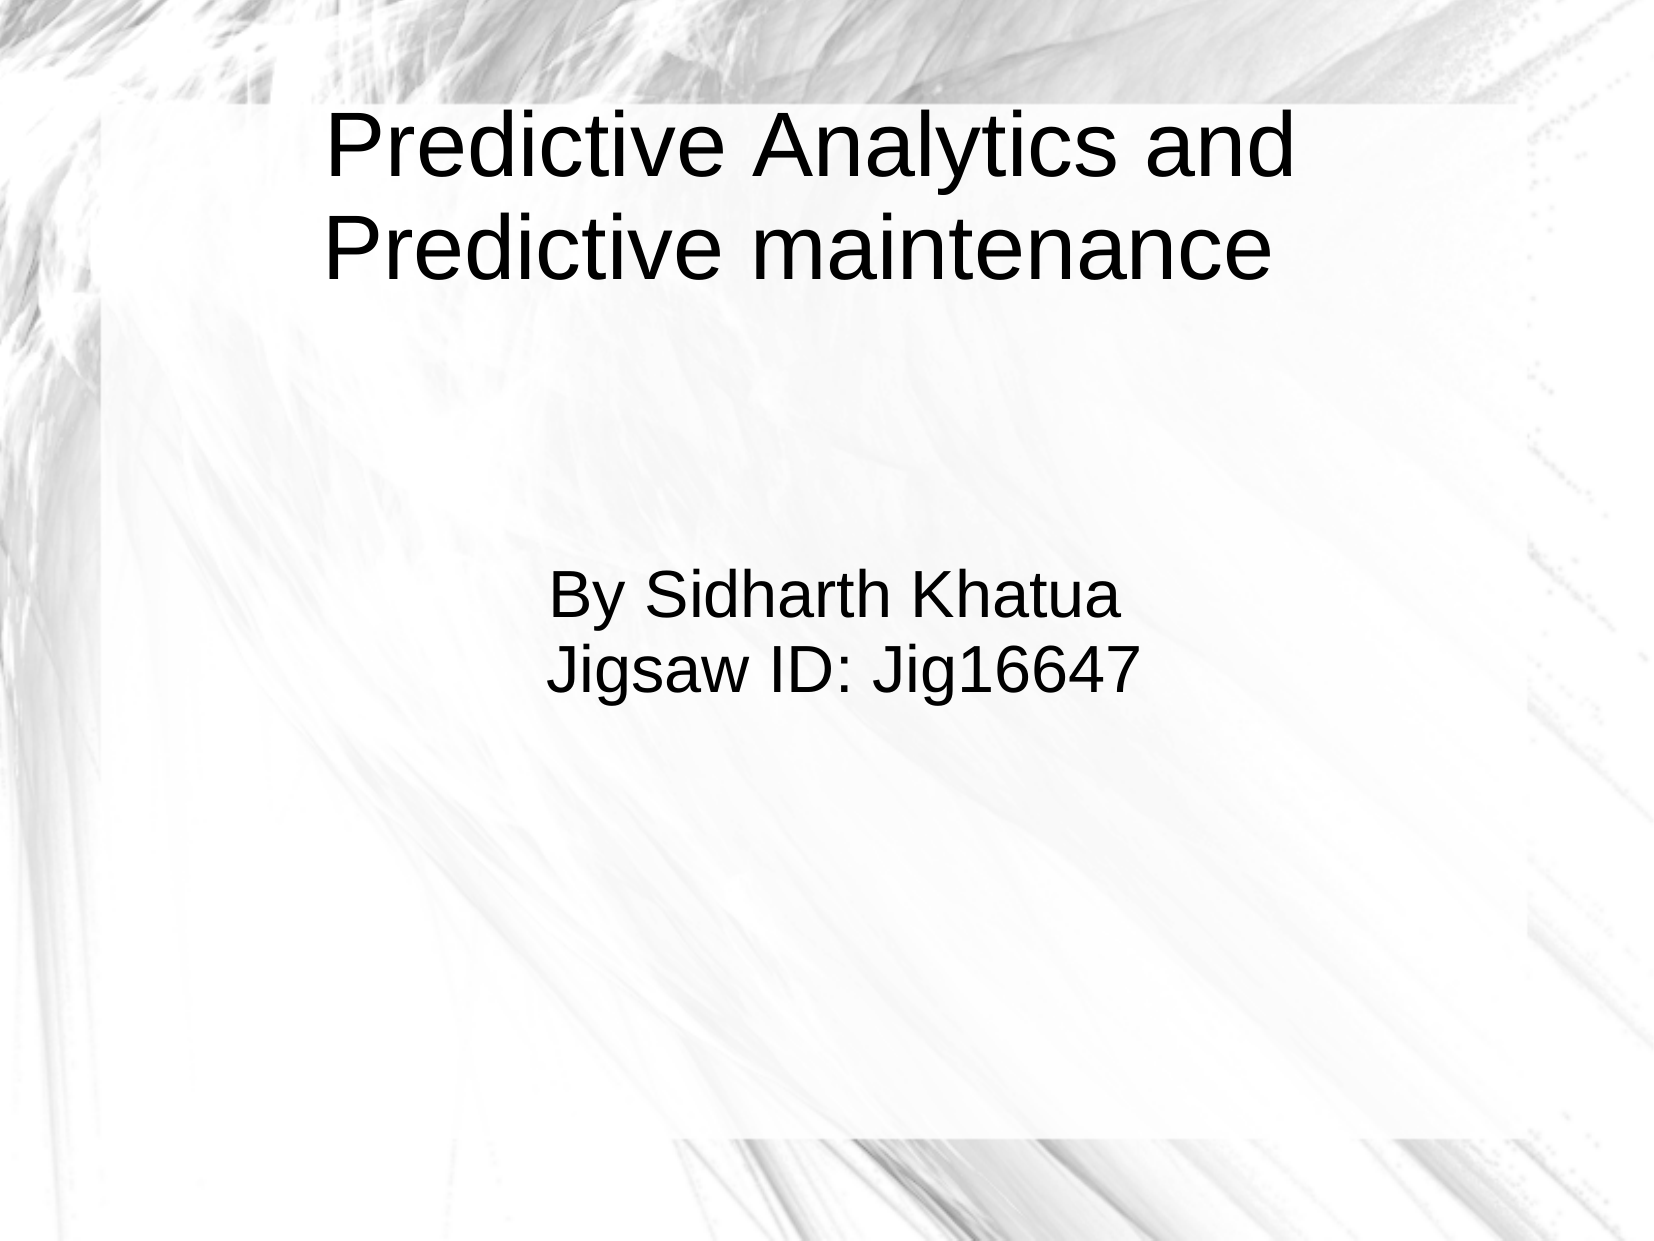

# Predictive Analytics and Predictive maintenance
By Sidharth Khatua
Jigsaw ID: Jig16647